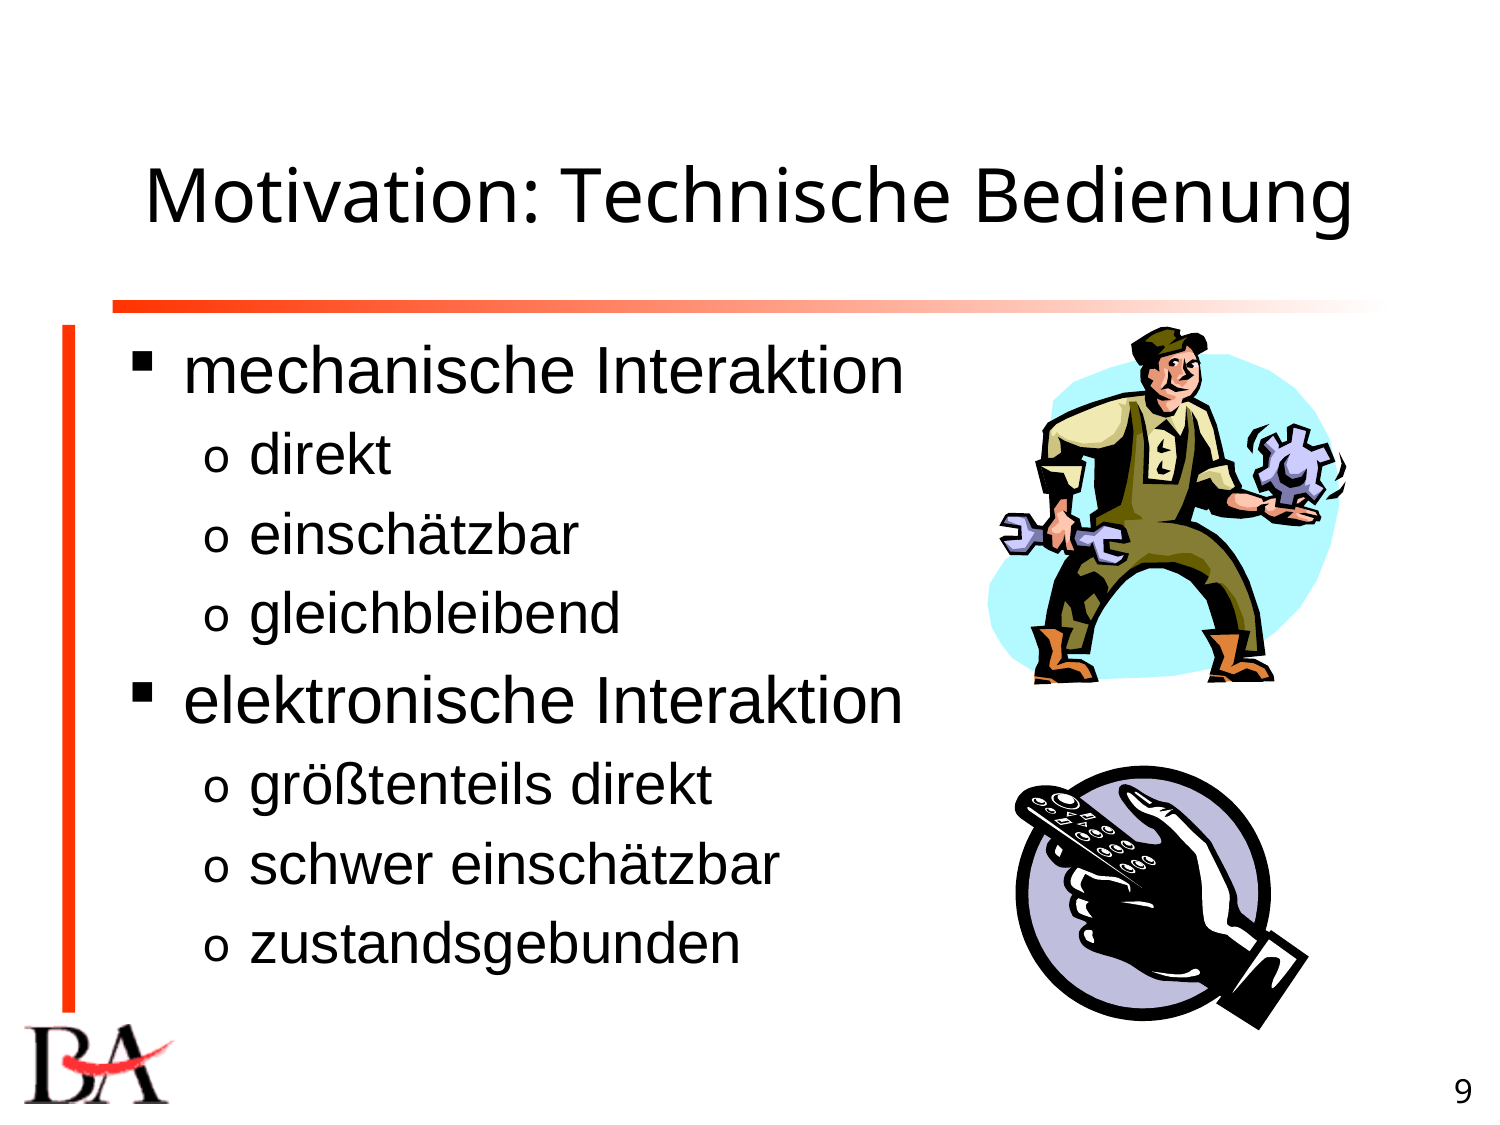

# Motivation: Technische Bedienung
mechanische Interaktion
direkt
einschätzbar
gleichbleibend
elektronische Interaktion
größtenteils direkt
schwer einschätzbar
zustandsgebunden